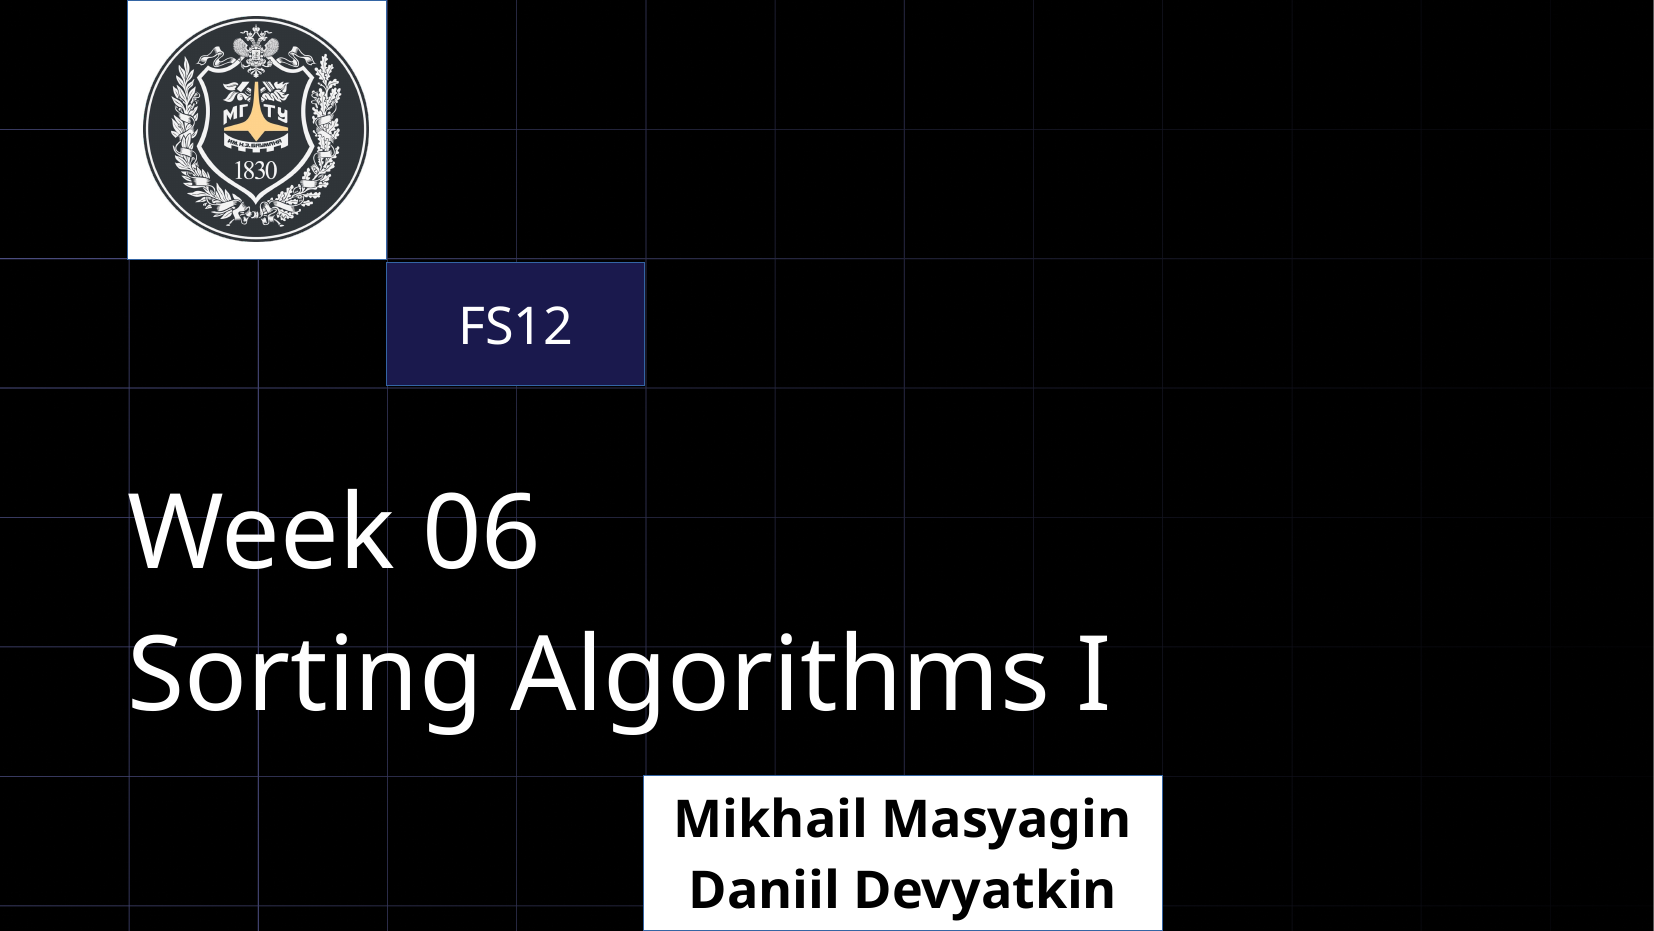

FS12
Week 06
Sorting Algorithms I
Mikhail Masyagin
Daniil Devyatkin